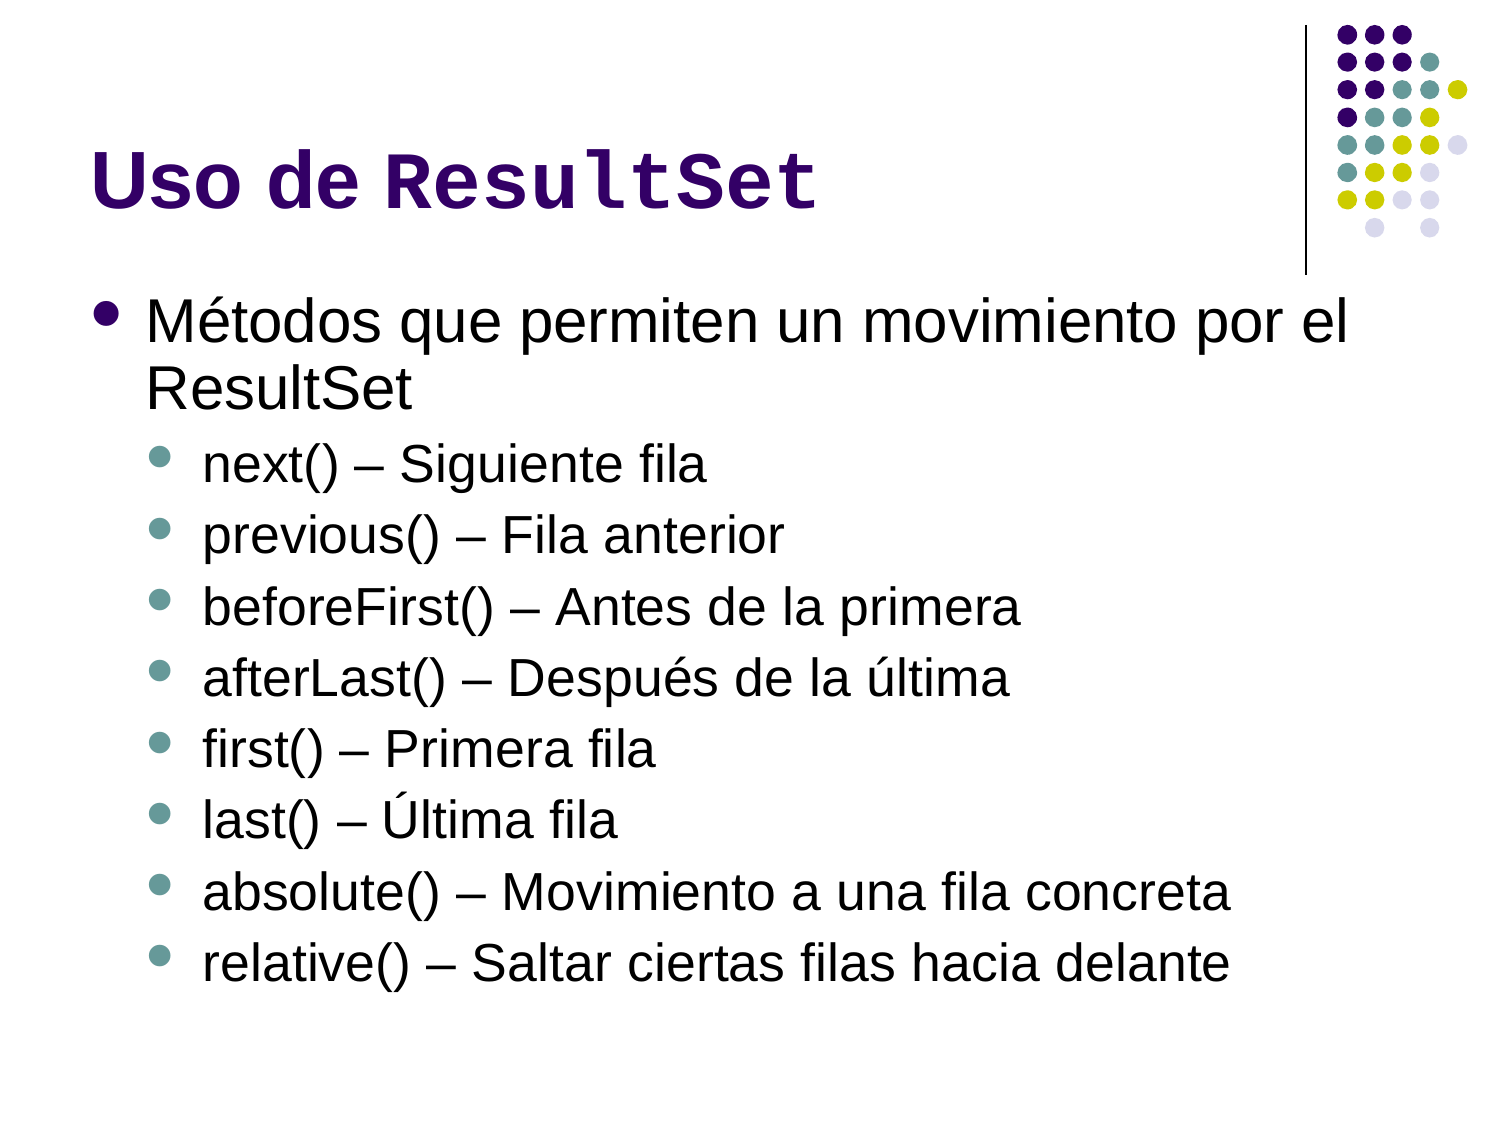

# Uso de ResultSet
Métodos que permiten un movimiento por el ResultSet
next() – Siguiente fila
previous() – Fila anterior
beforeFirst() – Antes de la primera
afterLast() – Después de la última
first() – Primera fila
last() – Última fila
absolute() – Movimiento a una fila concreta
relative() – Saltar ciertas filas hacia delante